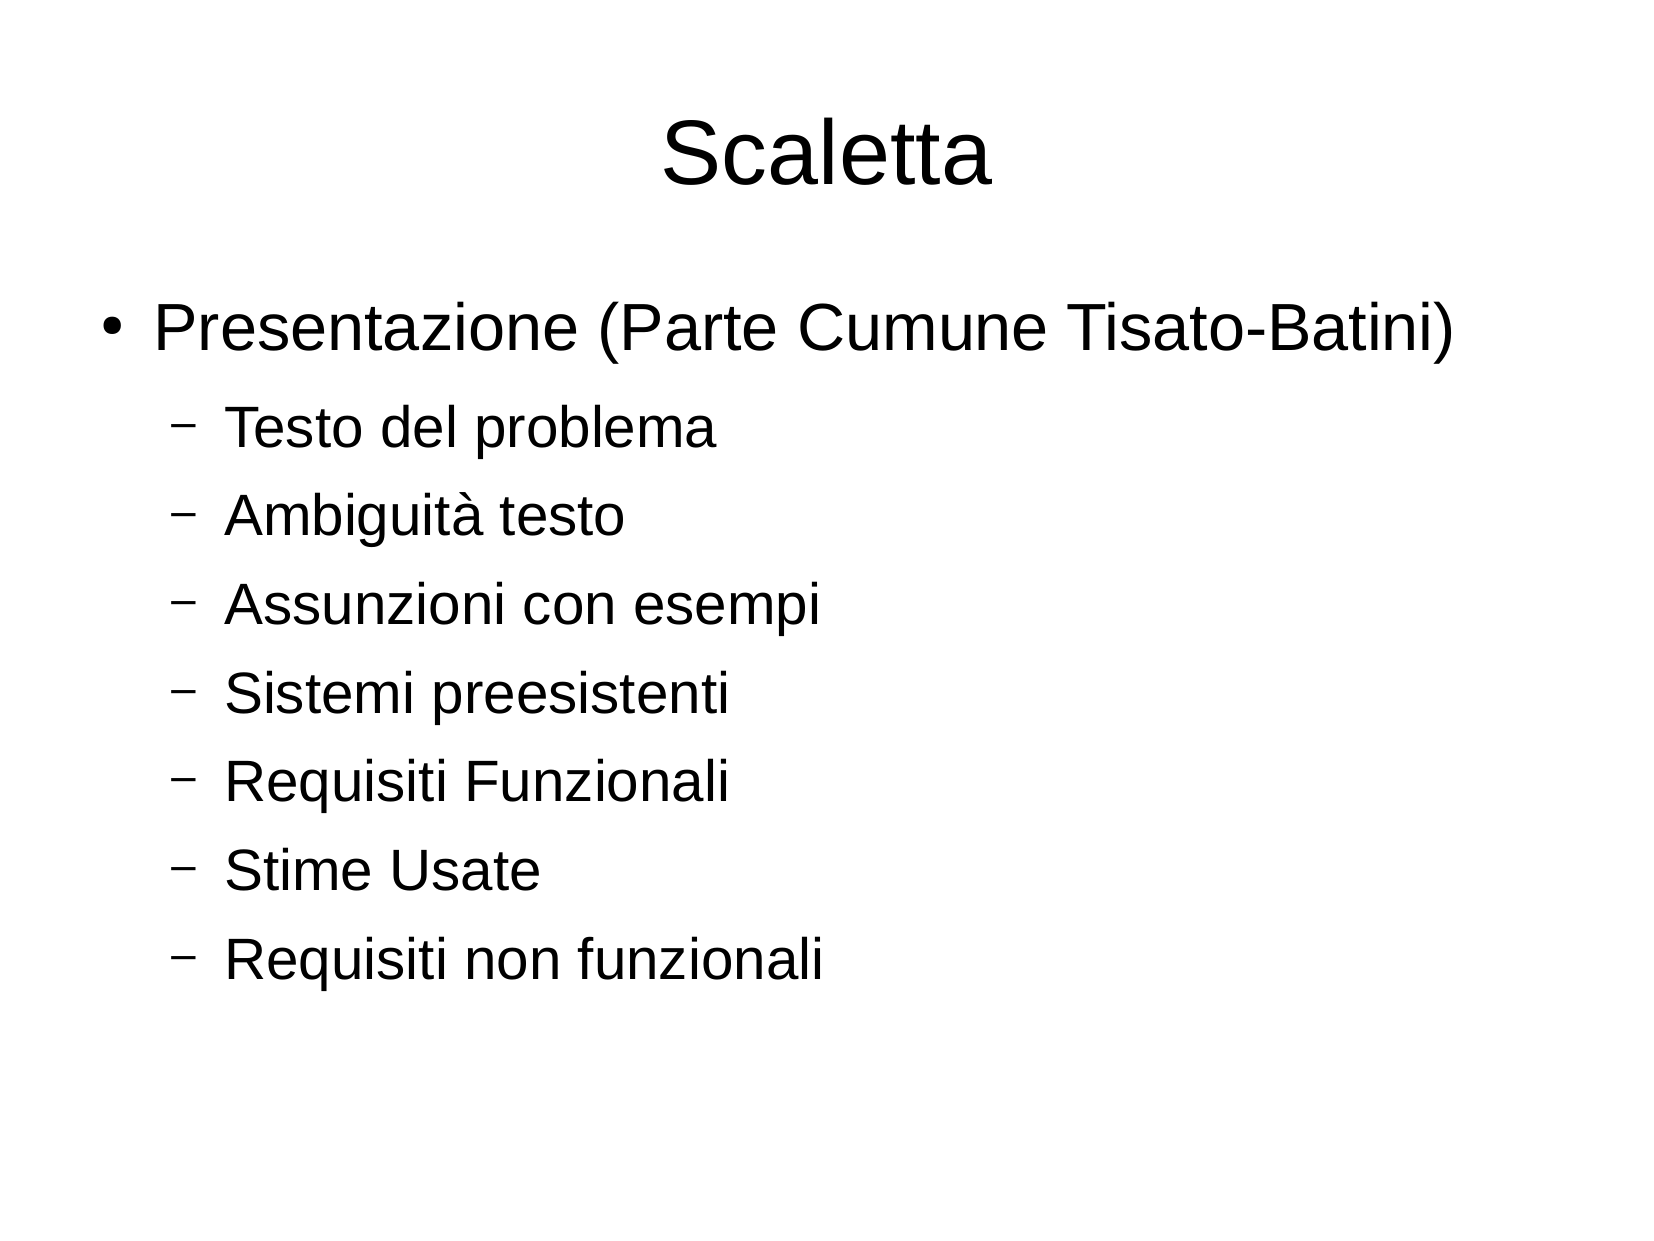

# Scaletta
Presentazione (Parte Cumune Tisato-Batini)
Testo del problema
Ambiguità testo
Assunzioni con esempi
Sistemi preesistenti
Requisiti Funzionali
Stime Usate
Requisiti non funzionali